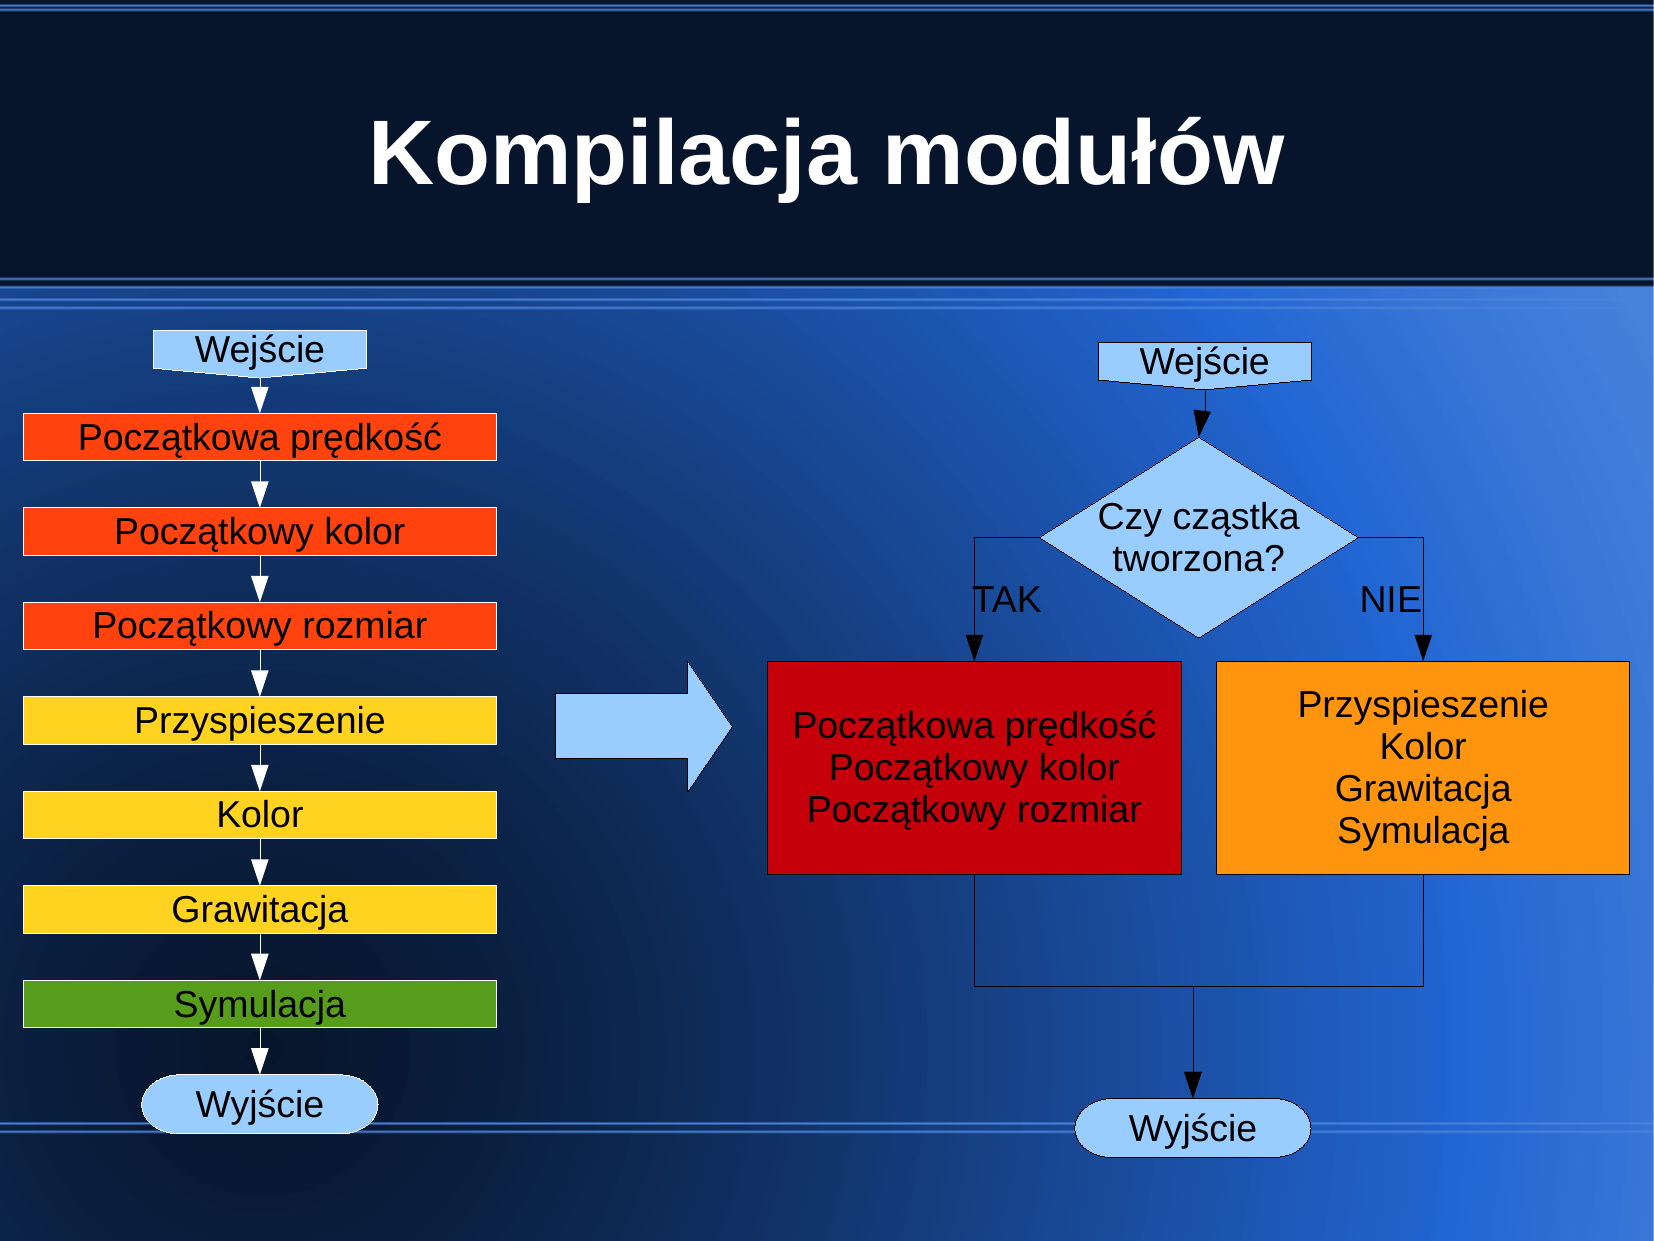

# Kompilacja modułów
Wejście
Początkowa prędkość
Początkowy kolor
Początkowy rozmiar
Przyspieszenie
Kolor
Grawitacja
Symulacja
Wyjście
Wejście
Czy cząstka
tworzona?
Początkowa prędkość
Początkowy kolor
Początkowy rozmiar
Przyspieszenie
Kolor
Grawitacja
Symulacja
Wyjście